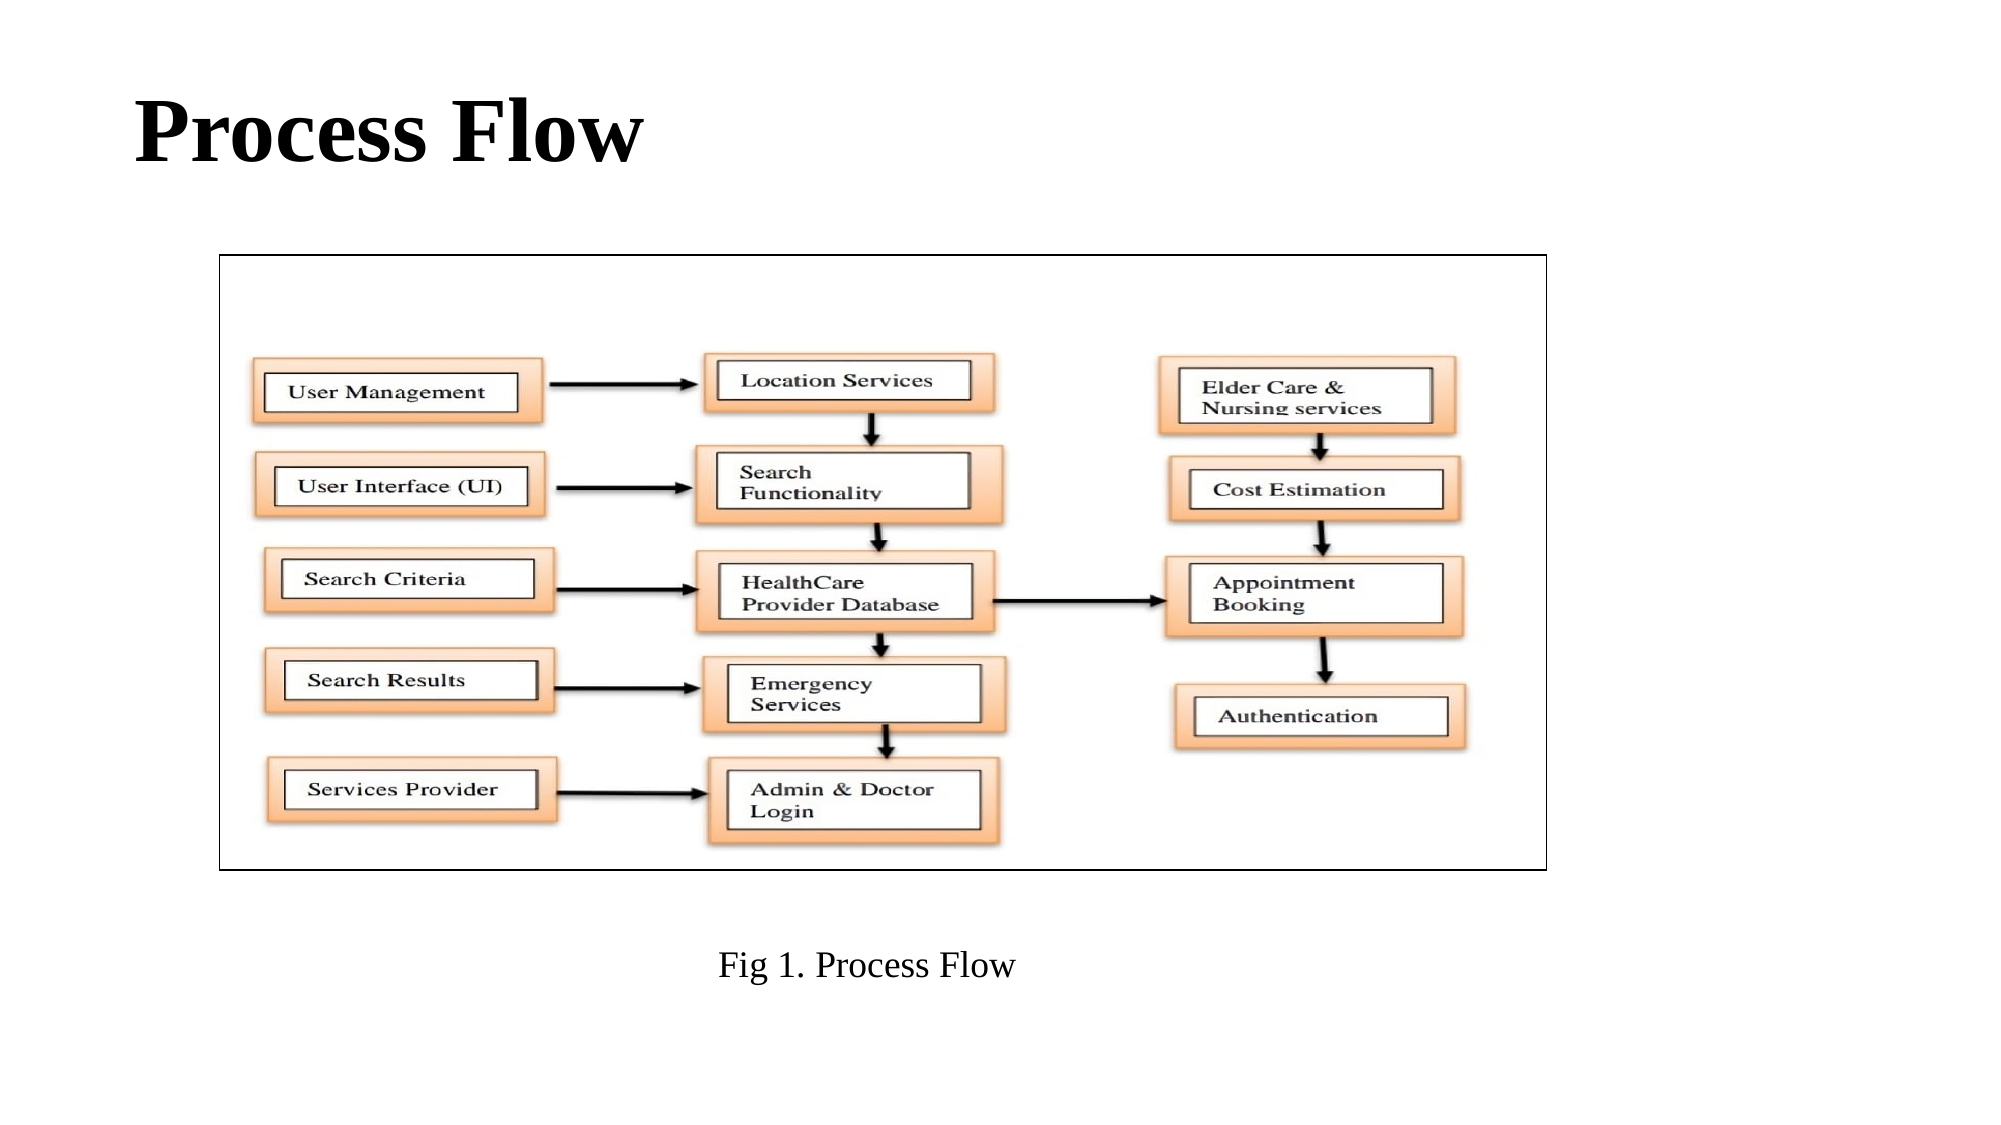

# Process Flow
Fig 1. Process Flow